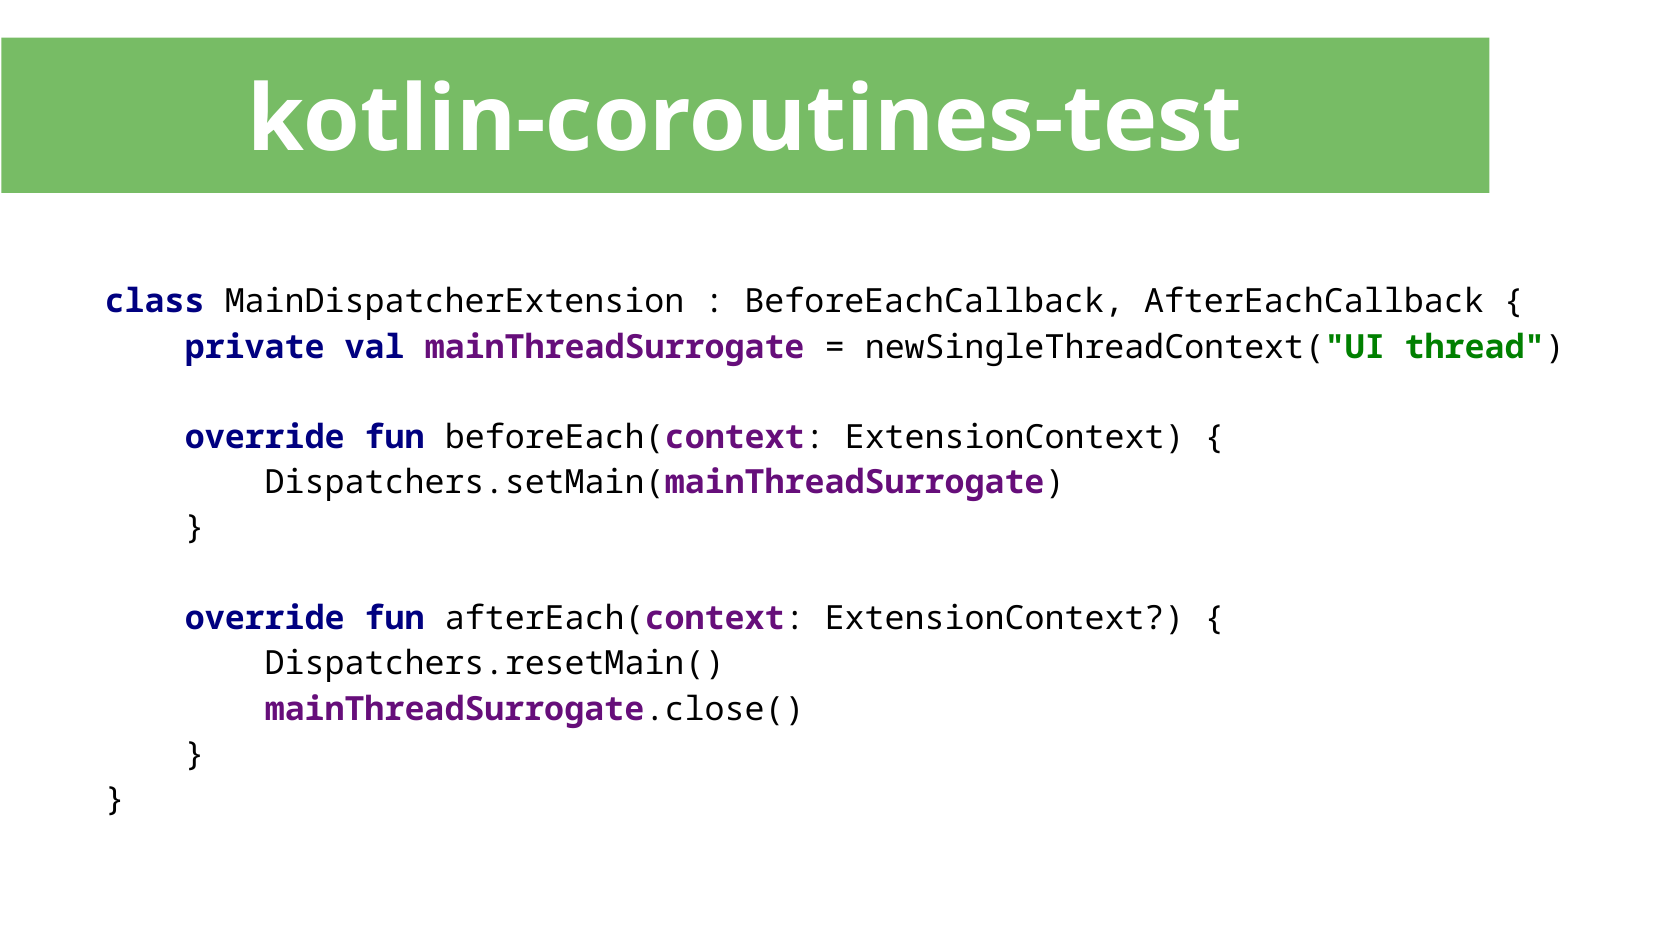

# kotlin-coroutines-test
class MainDispatcherExtension : BeforeEachCallback, AfterEachCallback {
 private val mainThreadSurrogate = newSingleThreadContext("UI thread")
 override fun beforeEach(context: ExtensionContext) {
 Dispatchers.setMain(mainThreadSurrogate)
 }
 override fun afterEach(context: ExtensionContext?) {
 Dispatchers.resetMain()
 mainThreadSurrogate.close()
 }
}